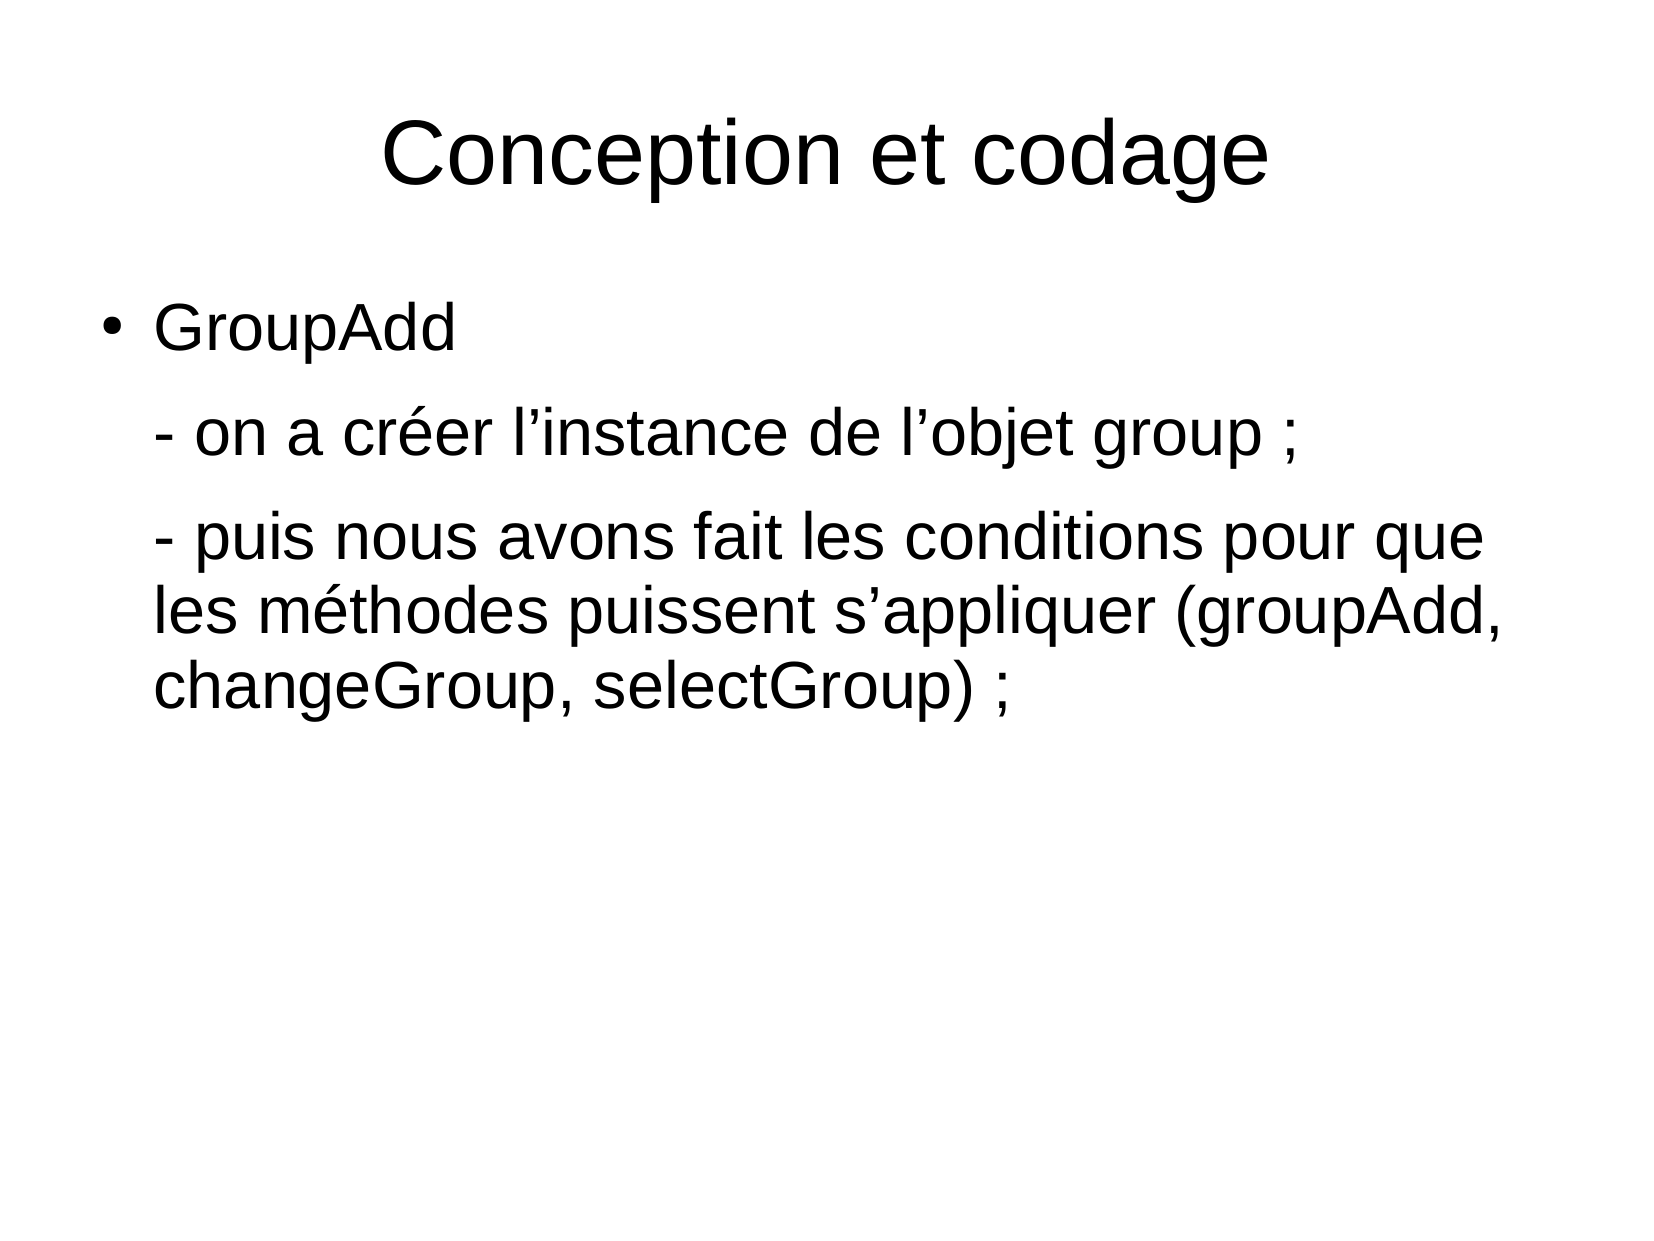

# Conception et codage
GroupAdd
- on a créer l’instance de l’objet group ;
- puis nous avons fait les conditions pour que les méthodes puissent s’appliquer (groupAdd, changeGroup, selectGroup) ;